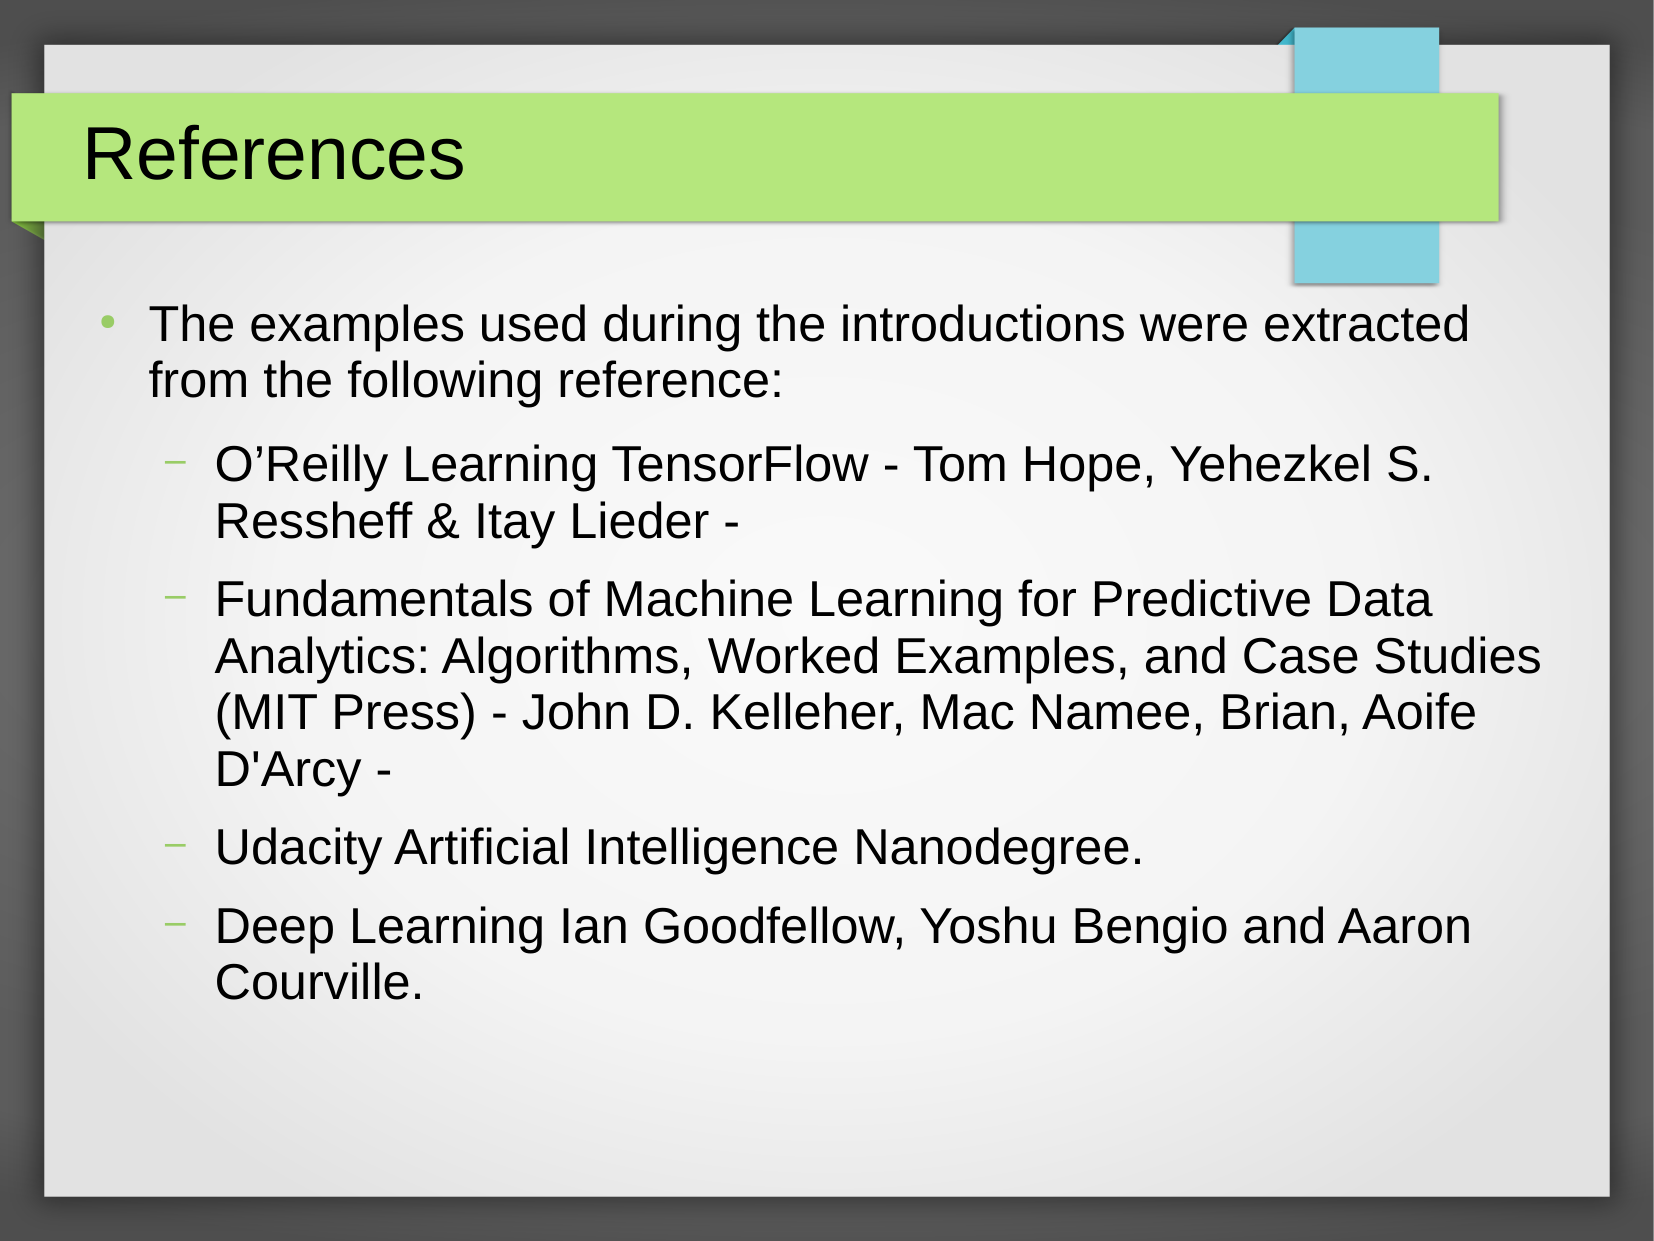

# References
The examples used during the introductions were extracted from the following reference:
O’Reilly Learning TensorFlow - Tom Hope, Yehezkel S. Ressheff & Itay Lieder -
Fundamentals of Machine Learning for Predictive Data Analytics: Algorithms, Worked Examples, and Case Studies (MIT Press) - John D. Kelleher, Mac Namee, Brian, Aoife D'Arcy -
Udacity Artificial Intelligence Nanodegree.
Deep Learning Ian Goodfellow, Yoshu Bengio and Aaron Courville.